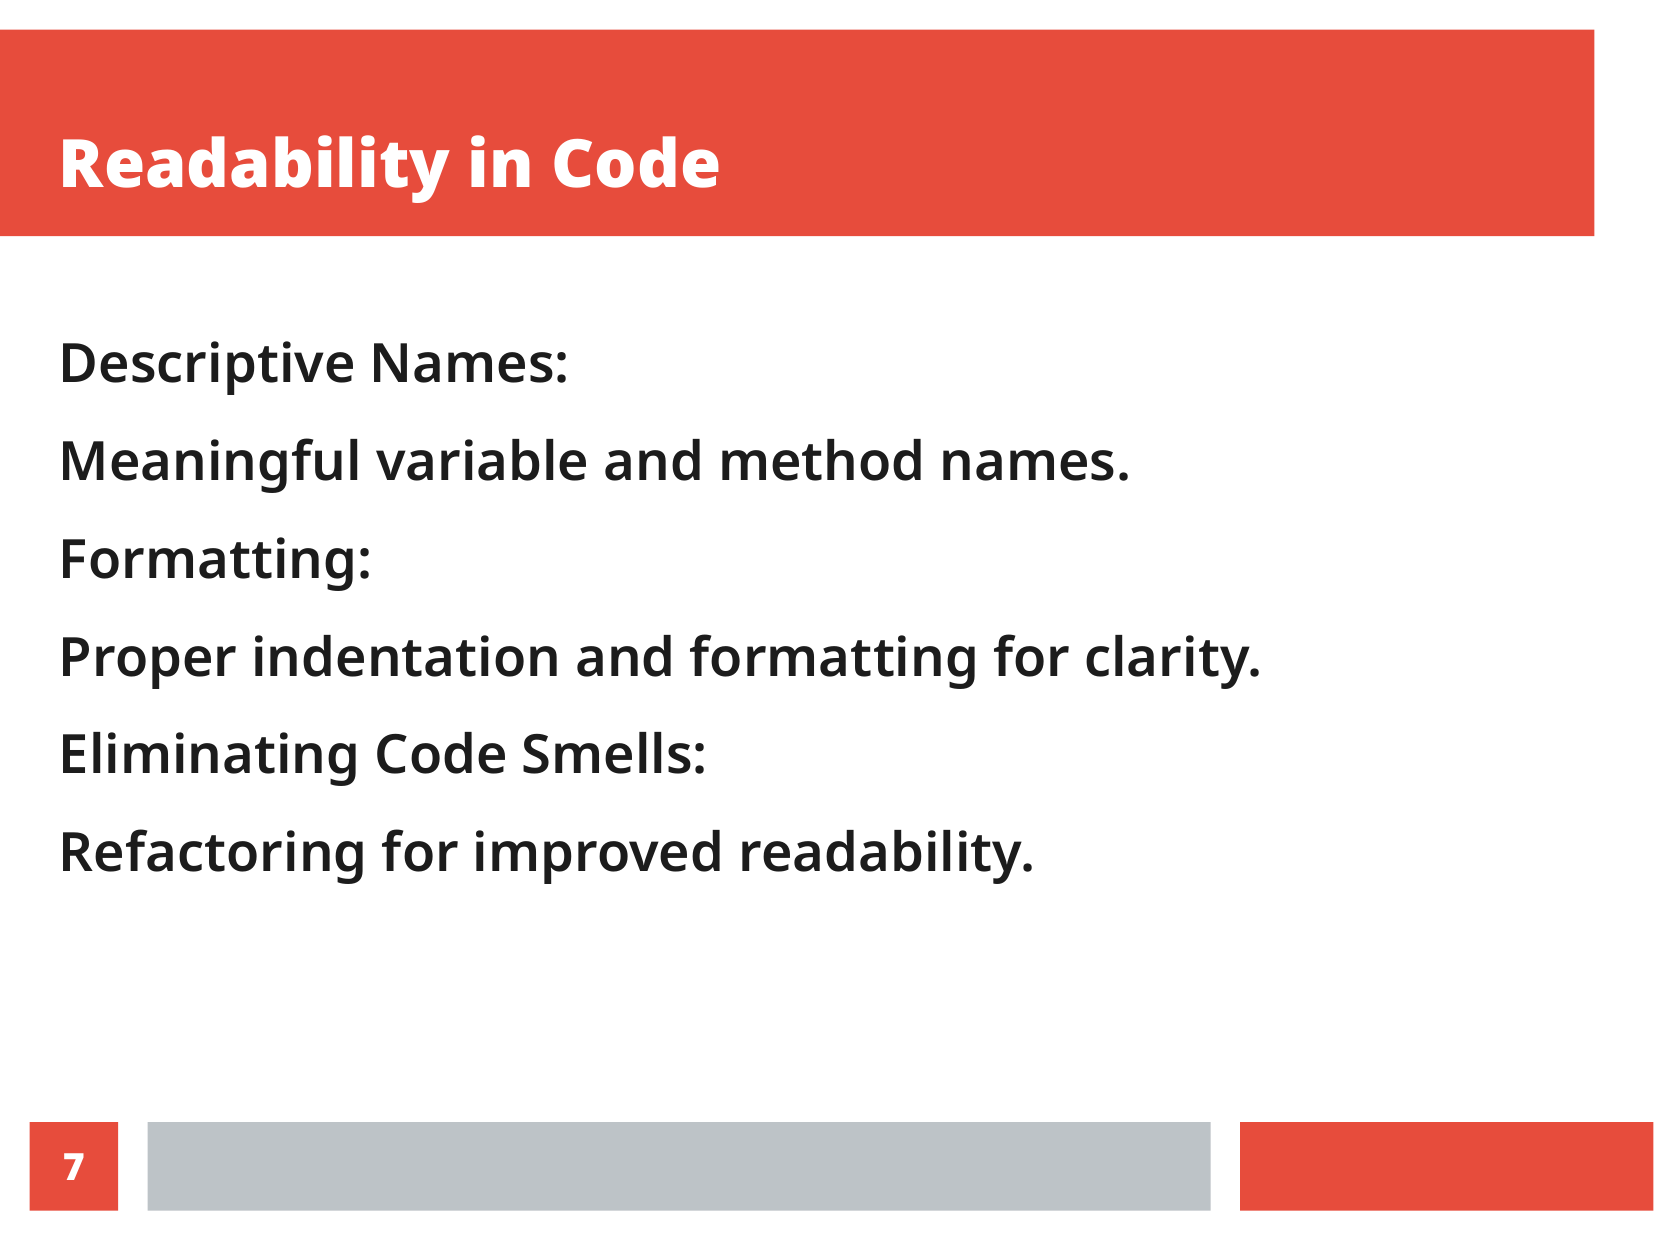

# Readability in Code
Descriptive Names:
Meaningful variable and method names.
Formatting:
Proper indentation and formatting for clarity.
Eliminating Code Smells:
Refactoring for improved readability.
7